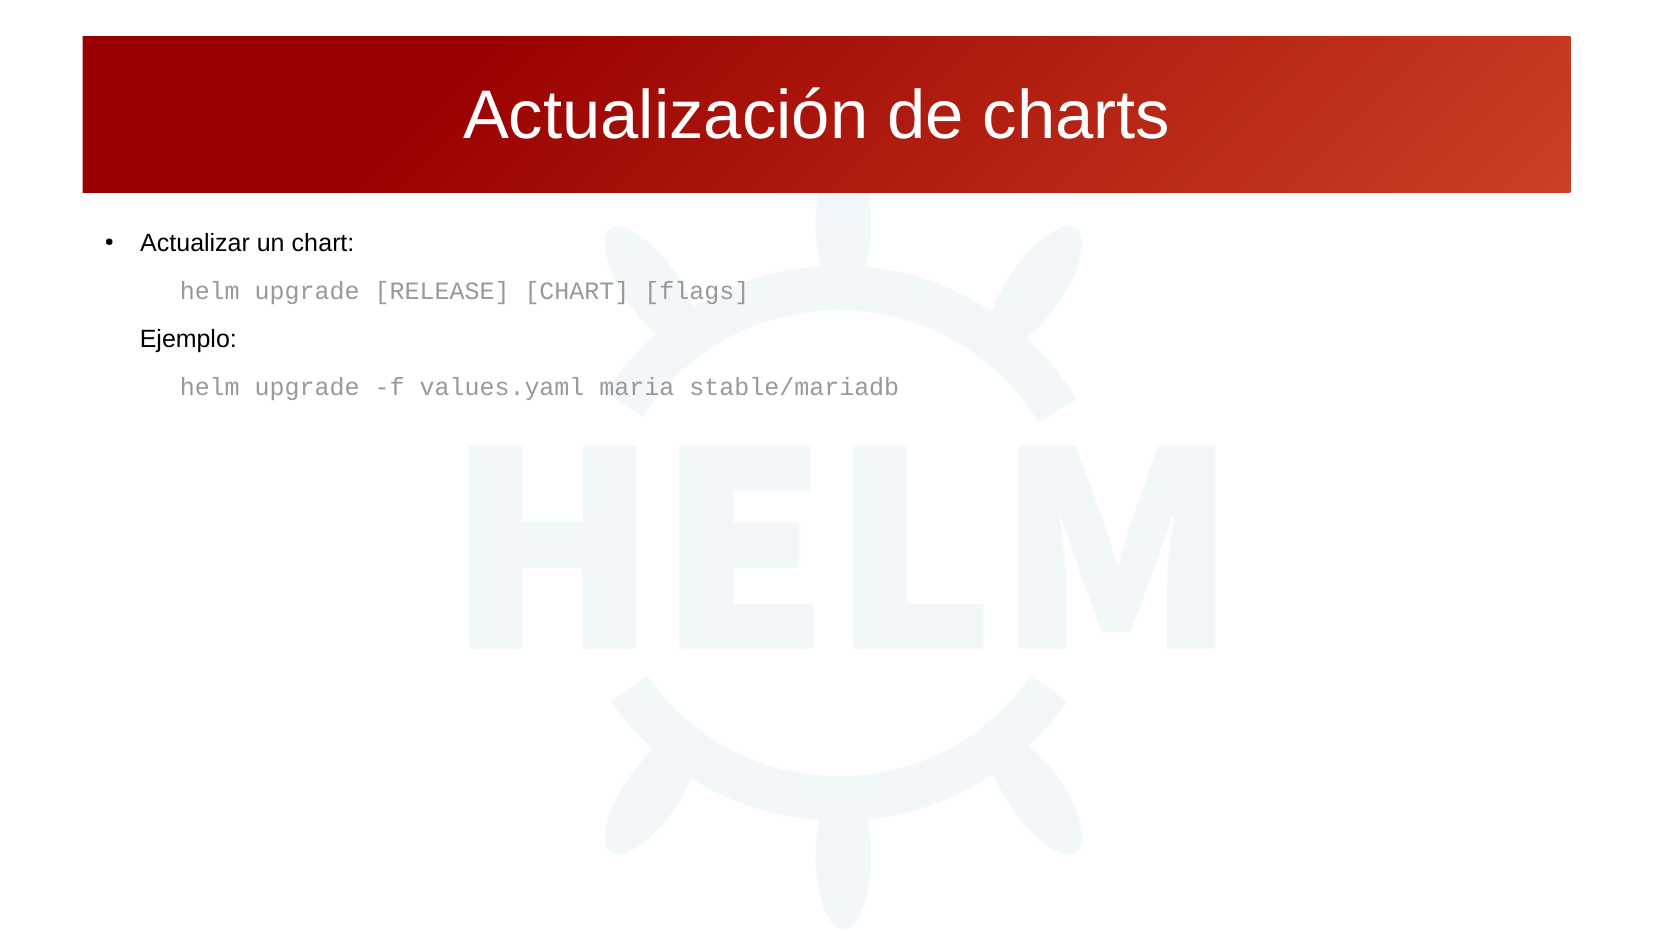

# Actualización de charts
Actualizar un chart:
	helm upgrade [RELEASE] [CHART] [flags]
 Ejemplo:
	helm upgrade -f values.yaml maria stable/mariadb